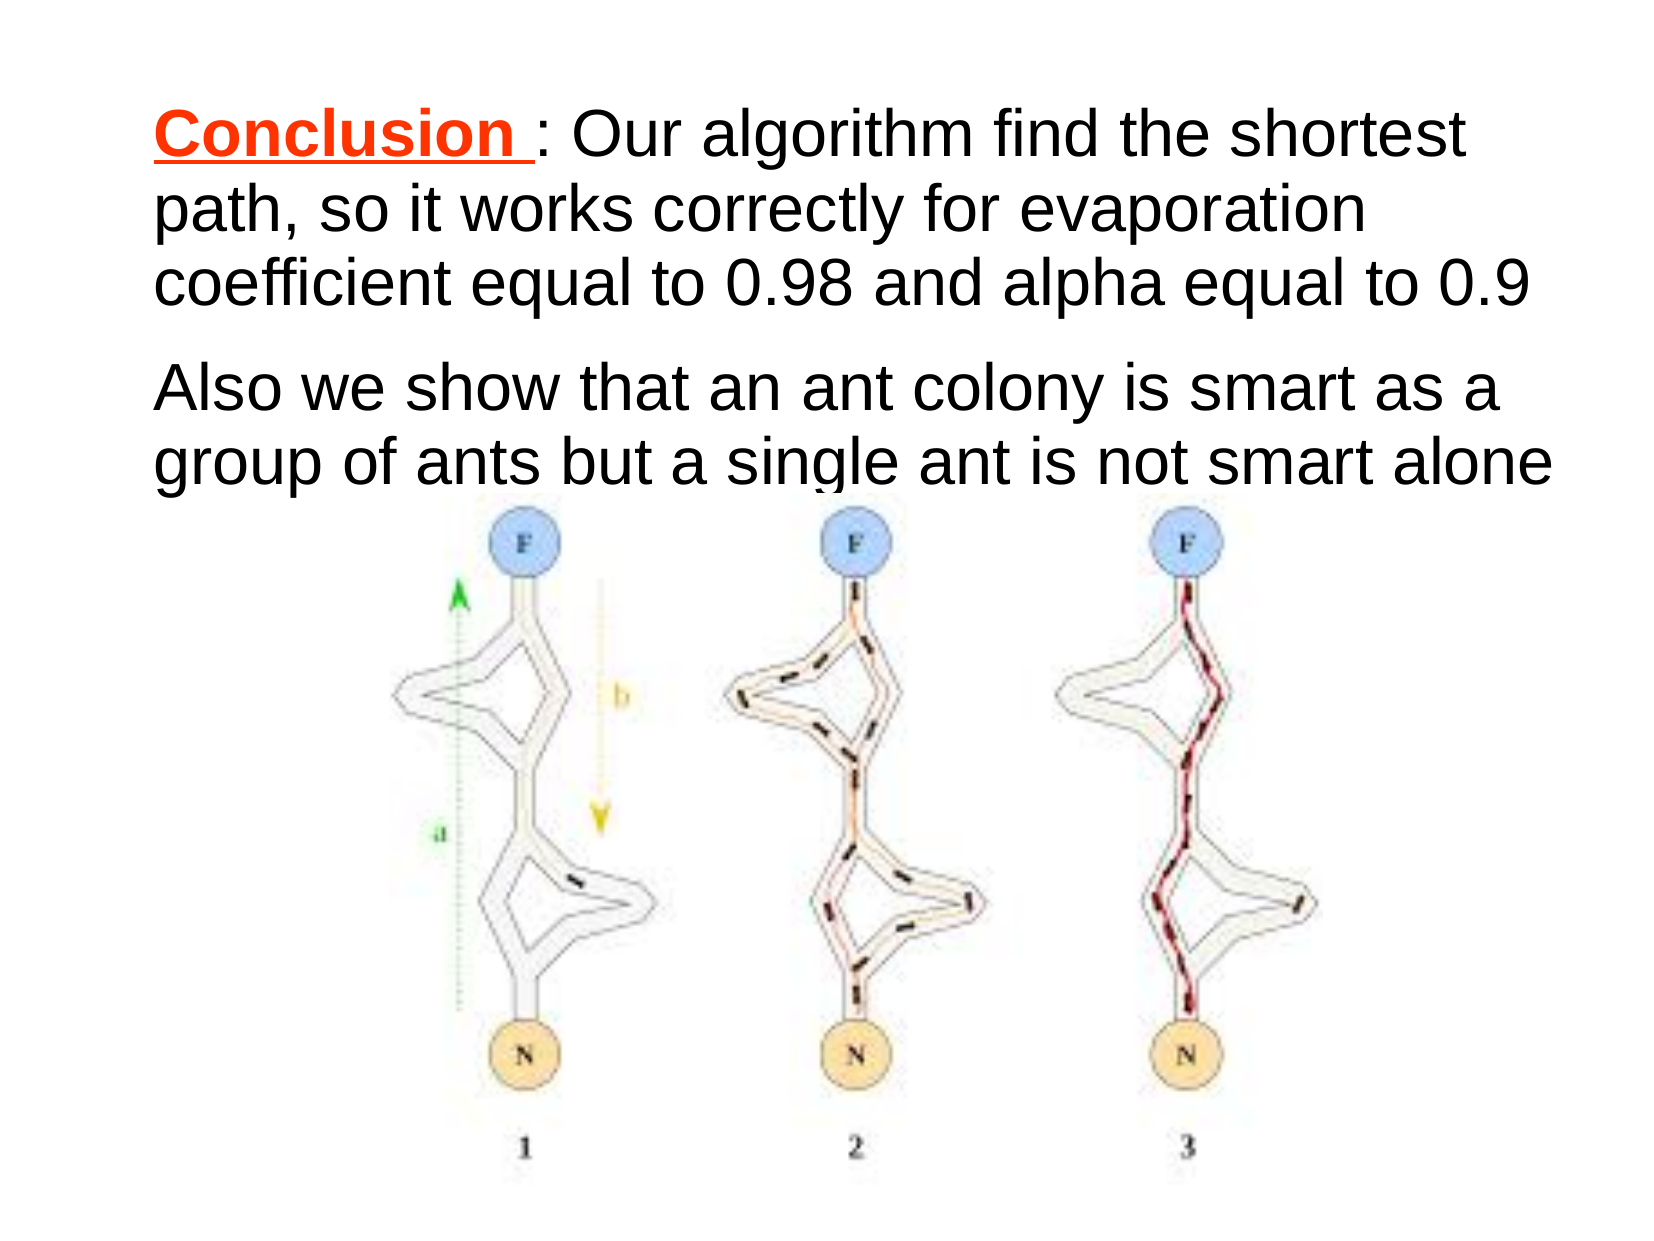

# Conclusion : Our algorithm find the shortest path, so it works correctly for evaporation coefficient equal to 0.98 and alpha equal to 0.9
Also we show that an ant colony is smart as a group of ants but a single ant is not smart alone